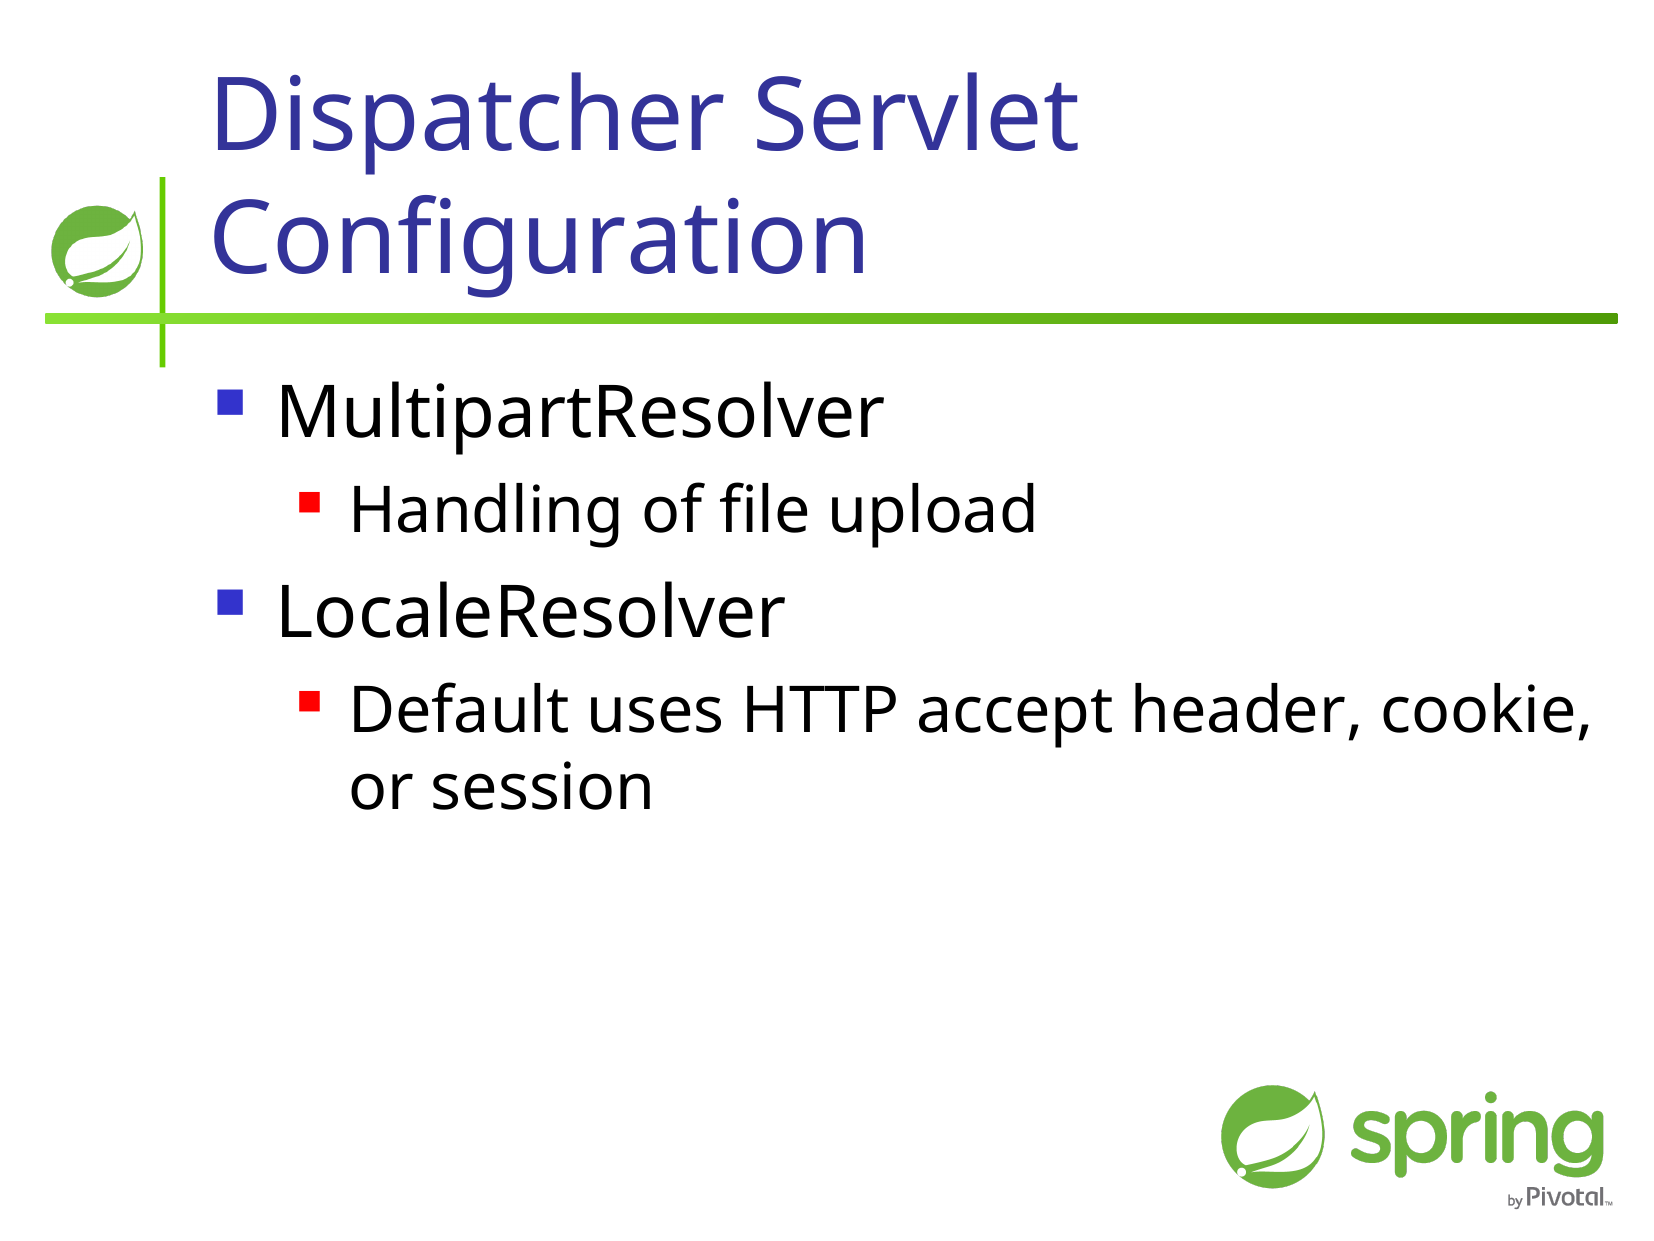

# Dispatcher Servlet Configuration
MultipartResolver
Handling of file upload
LocaleResolver
Default uses HTTP accept header, cookie, or session